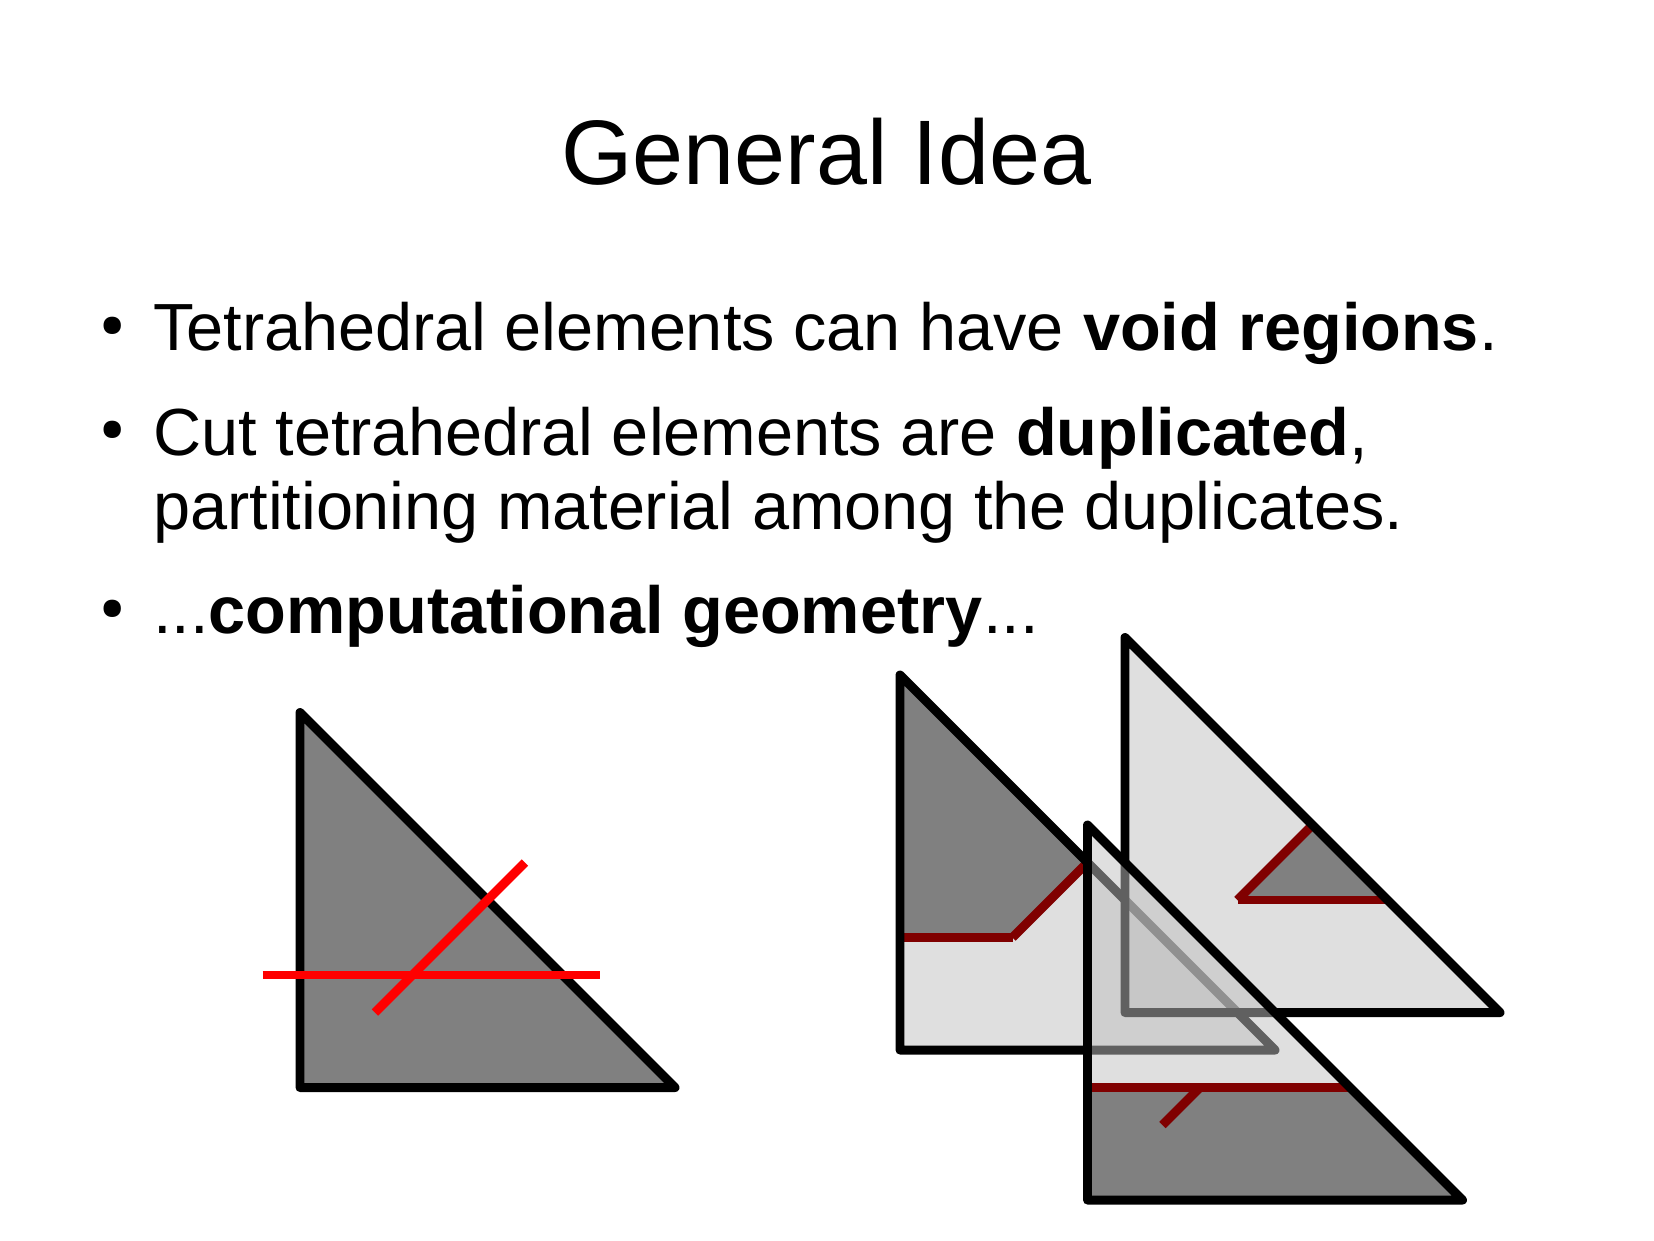

# General Idea
Tetrahedral elements can have void regions.
Cut tetrahedral elements are duplicated, partitioning material among the duplicates.
...computational geometry...